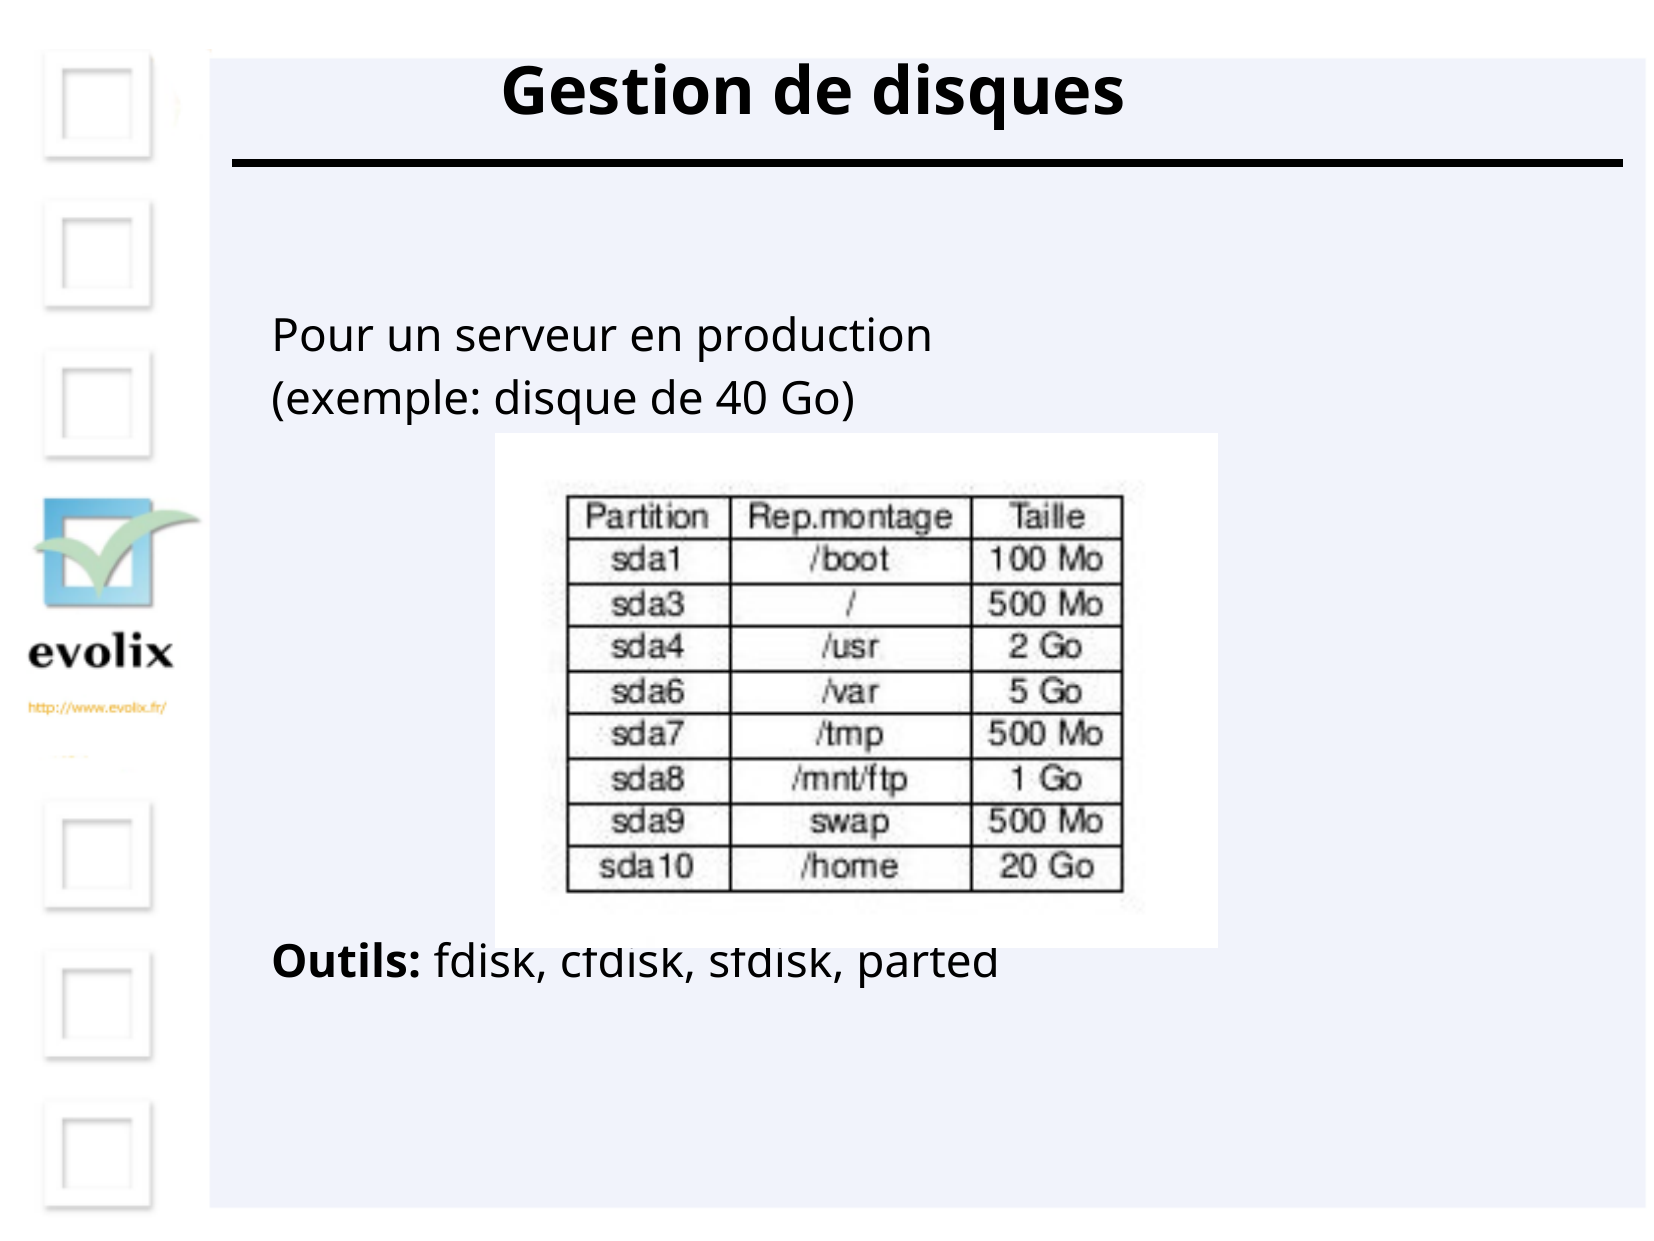

# Gestion de disques
Pour un serveur en production
(exemple: disque de 40 Go)
Outils: fdisk, cfdisk, sfdisk, parted